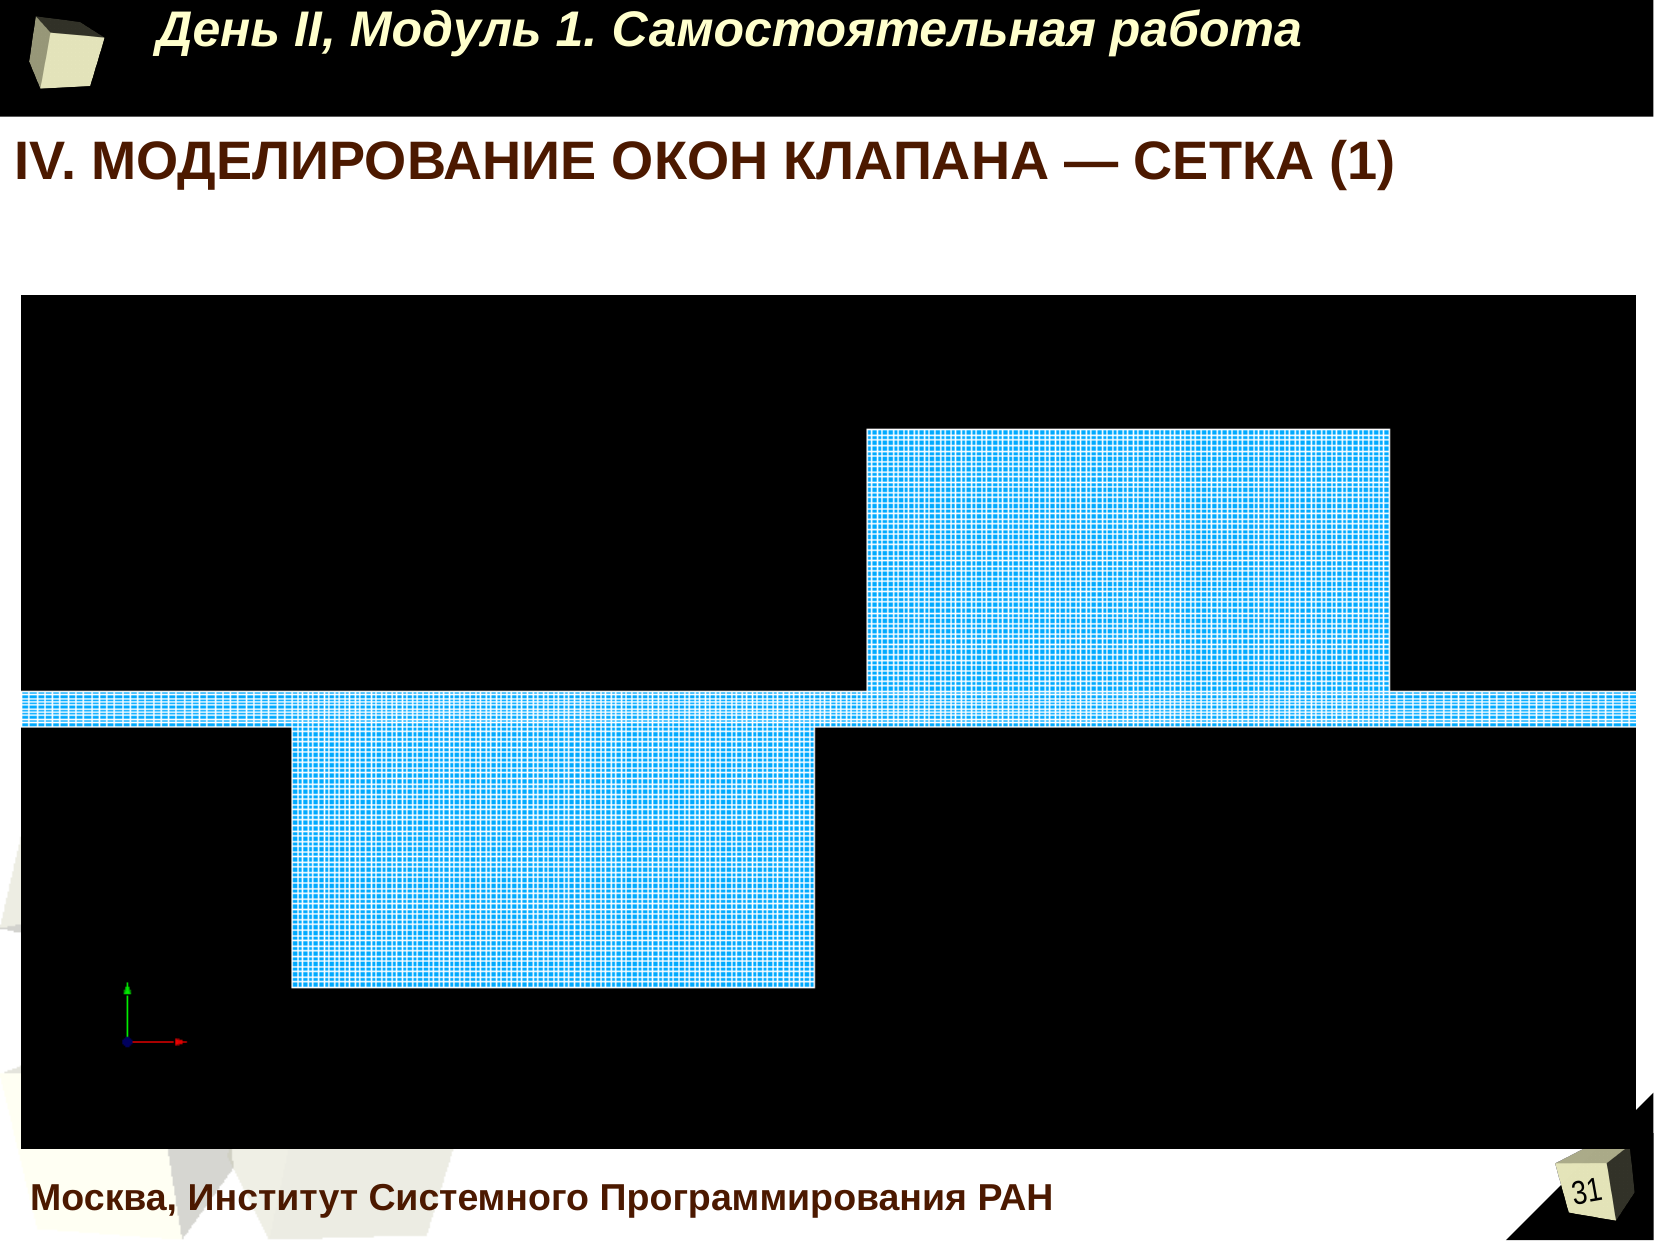

IV. МОДЕЛИРОВАНИЕ ОКОН КЛАПАНА — СЕТКА (1)